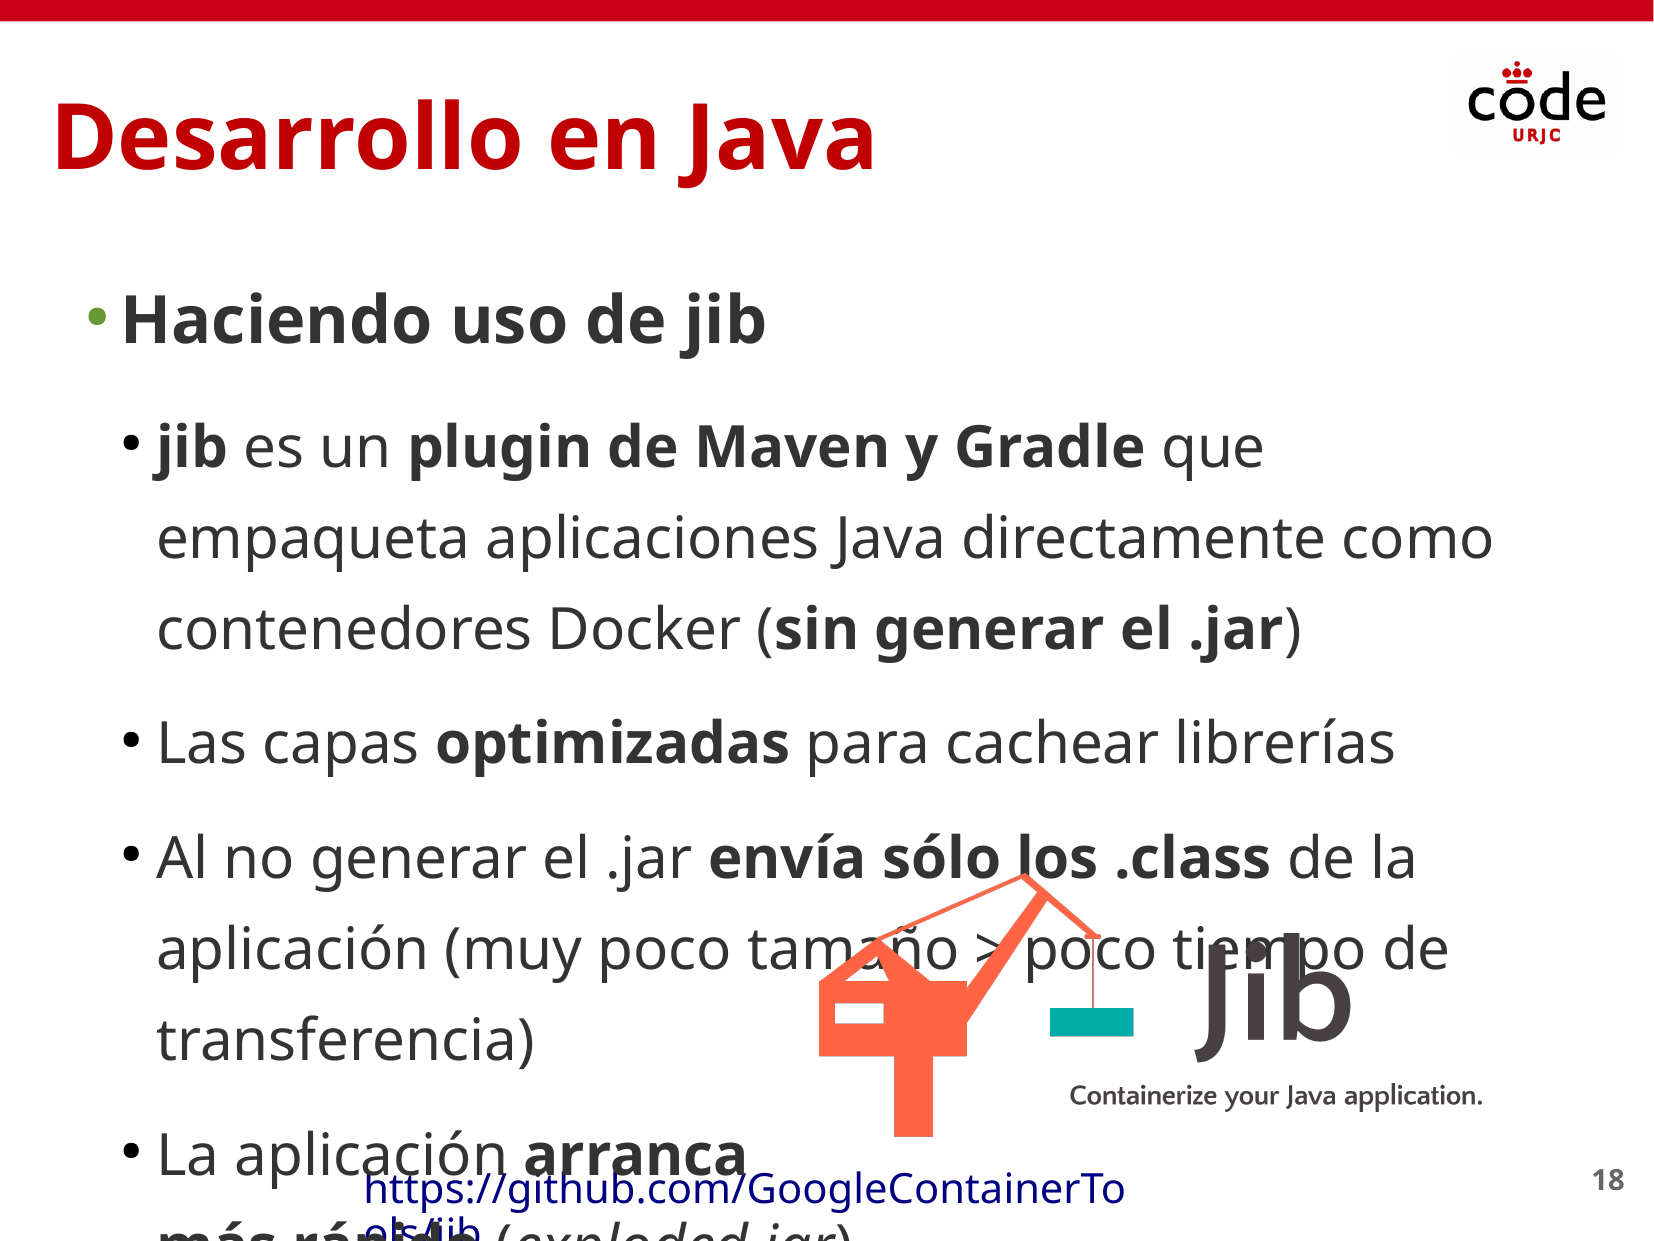

# Desarrollo en Java
Haciendo uso de jib
jib es un plugin de Maven y Gradle que empaqueta aplicaciones Java directamente como contenedores Docker (sin generar el .jar)
Las capas optimizadas para cachear librerías
Al no generar el .jar envía sólo los .class de la aplicación (muy poco tamaño > poco tiempo de transferencia)
La aplicación arranca
más rápido (exploded jar)
https://github.com/GoogleContainerTools/jib
18